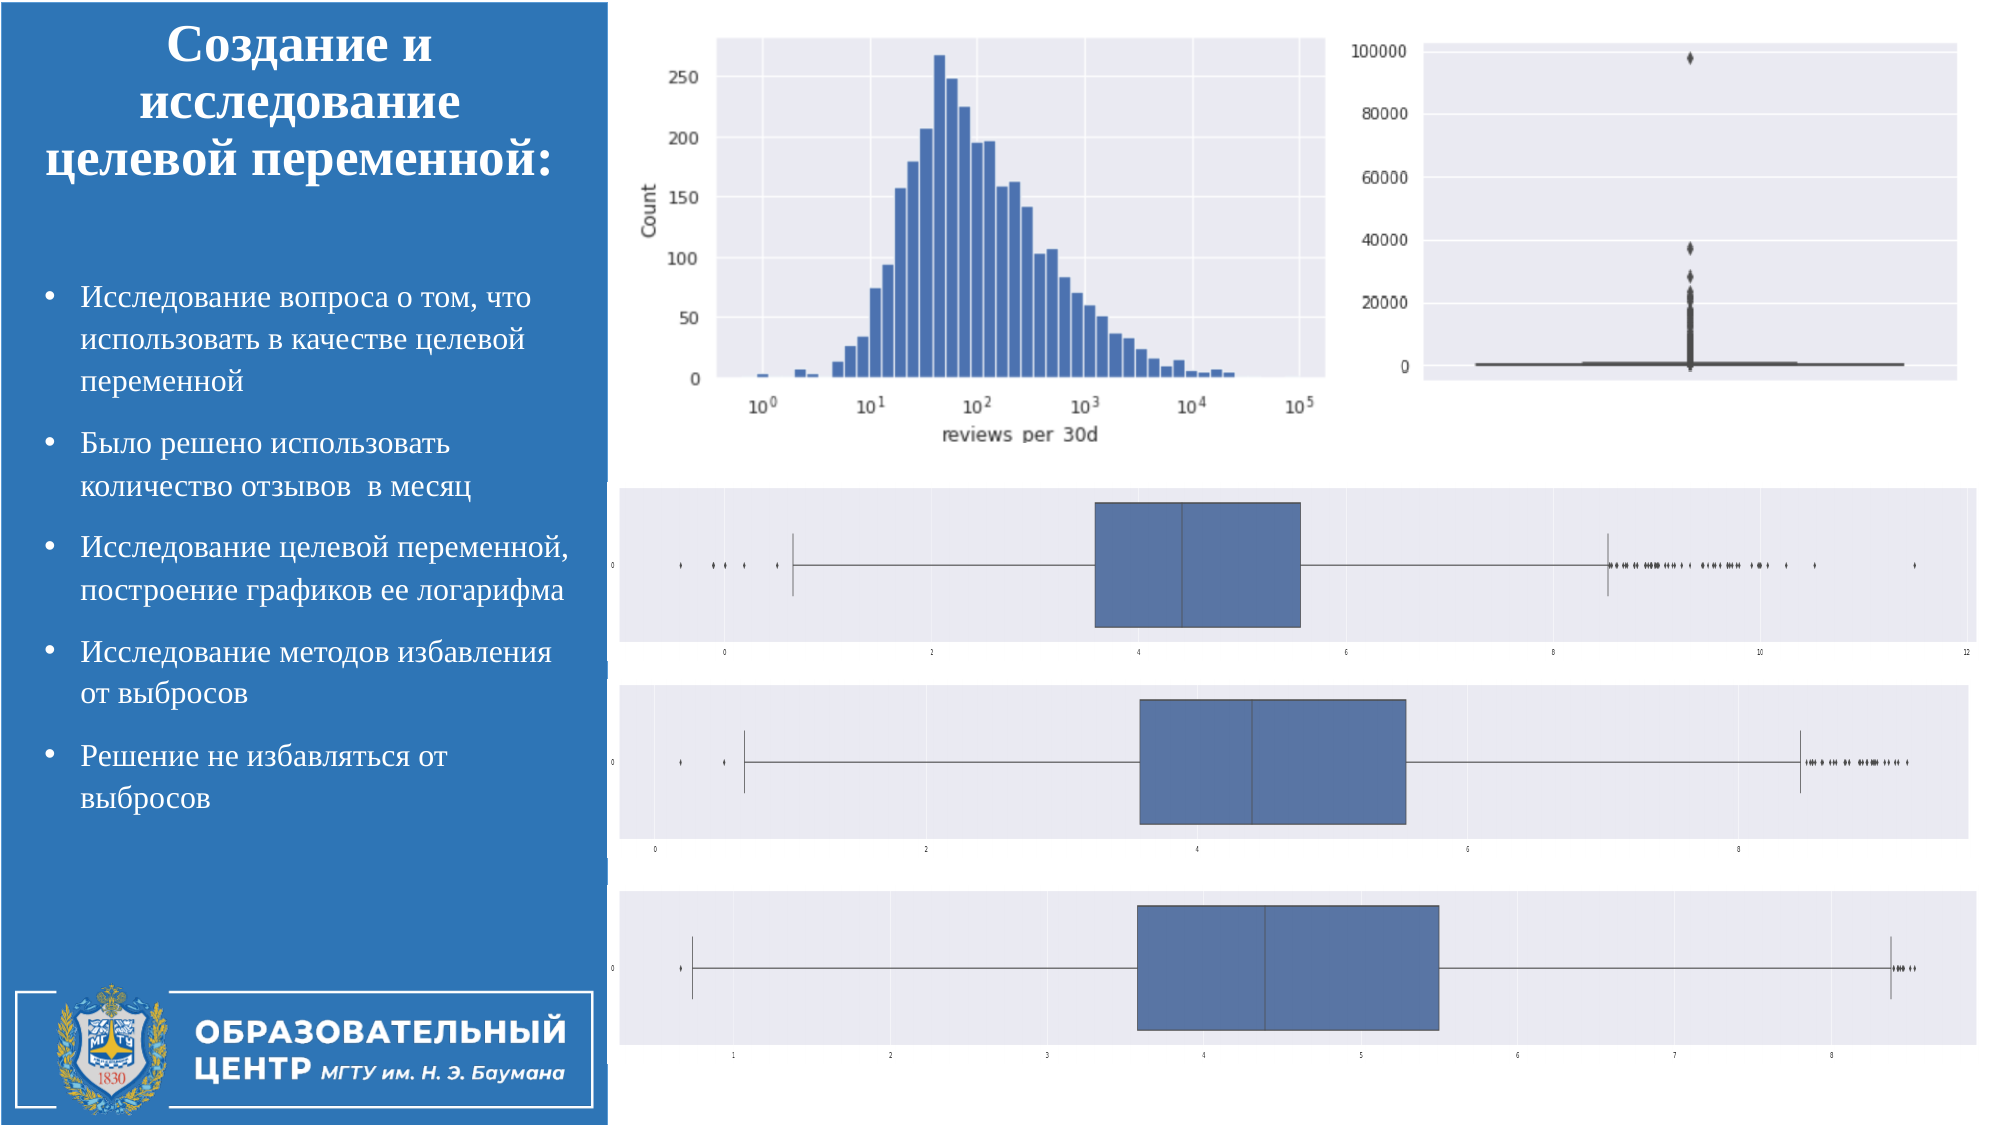

Создание и исследование целевой переменной:
Исследование вопроса о том, что использовать в качестве целевой переменной
Было решено использовать количество отзывов в месяц
Исследование целевой переменной, построение графиков ее логарифма
Исследование методов избавления от выбросов
Решение не избавляться от выбросов